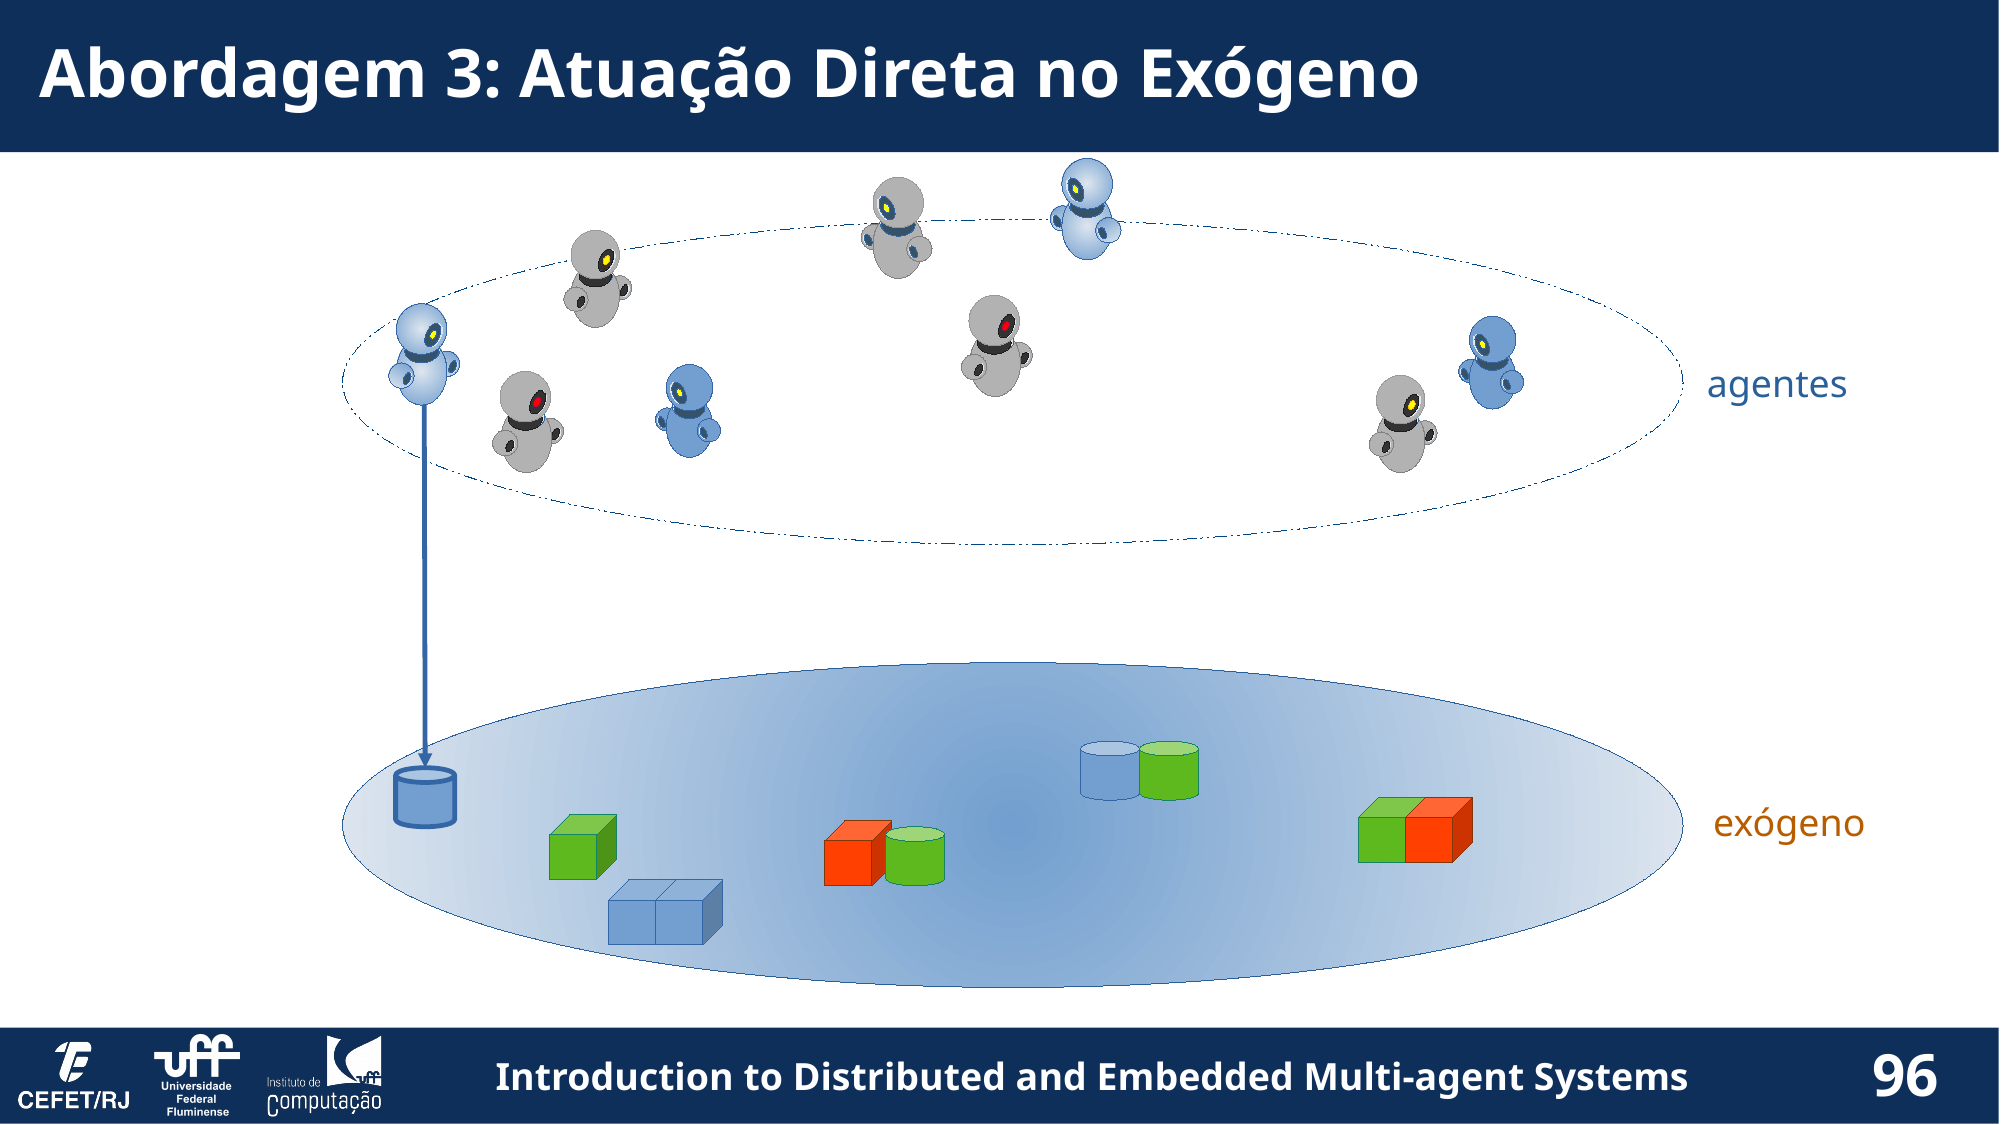

Abordagem 3: Atuação Direta no Exógeno
agentes
exógeno